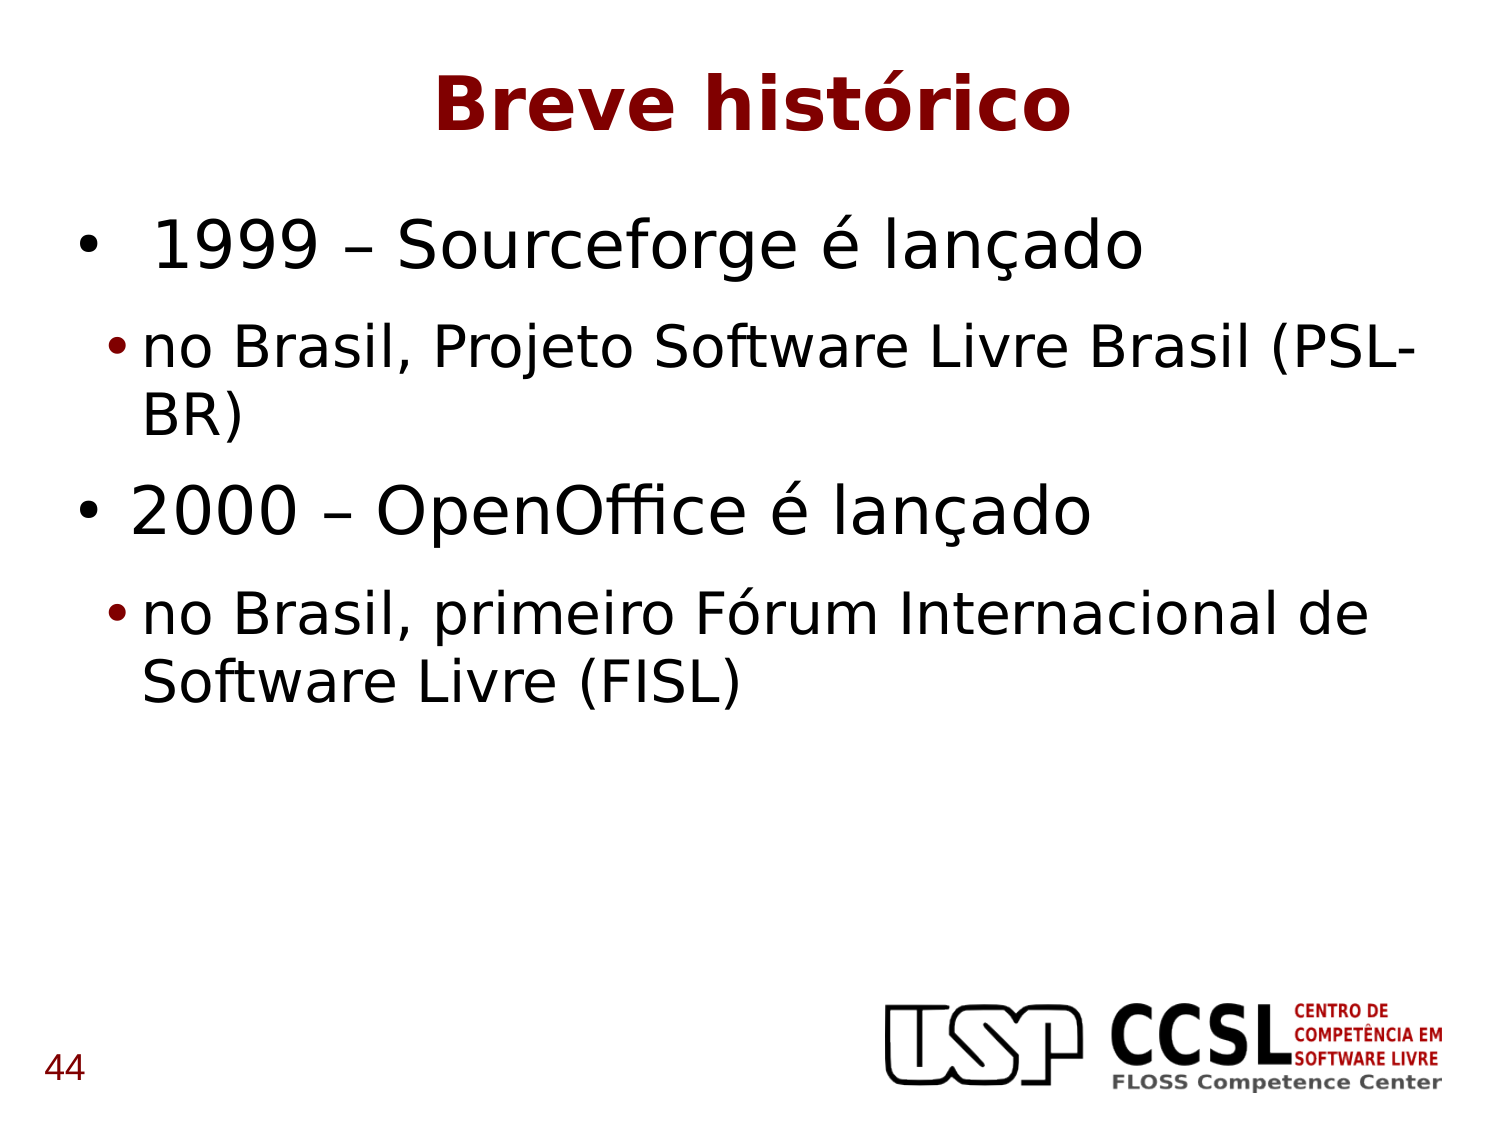

# Breve histórico
 1999 – Sourceforge é lançado
no Brasil, Projeto Software Livre Brasil (PSL-BR)
2000 – OpenOffice é lançado
no Brasil, primeiro Fórum Internacional de Software Livre (FISL)